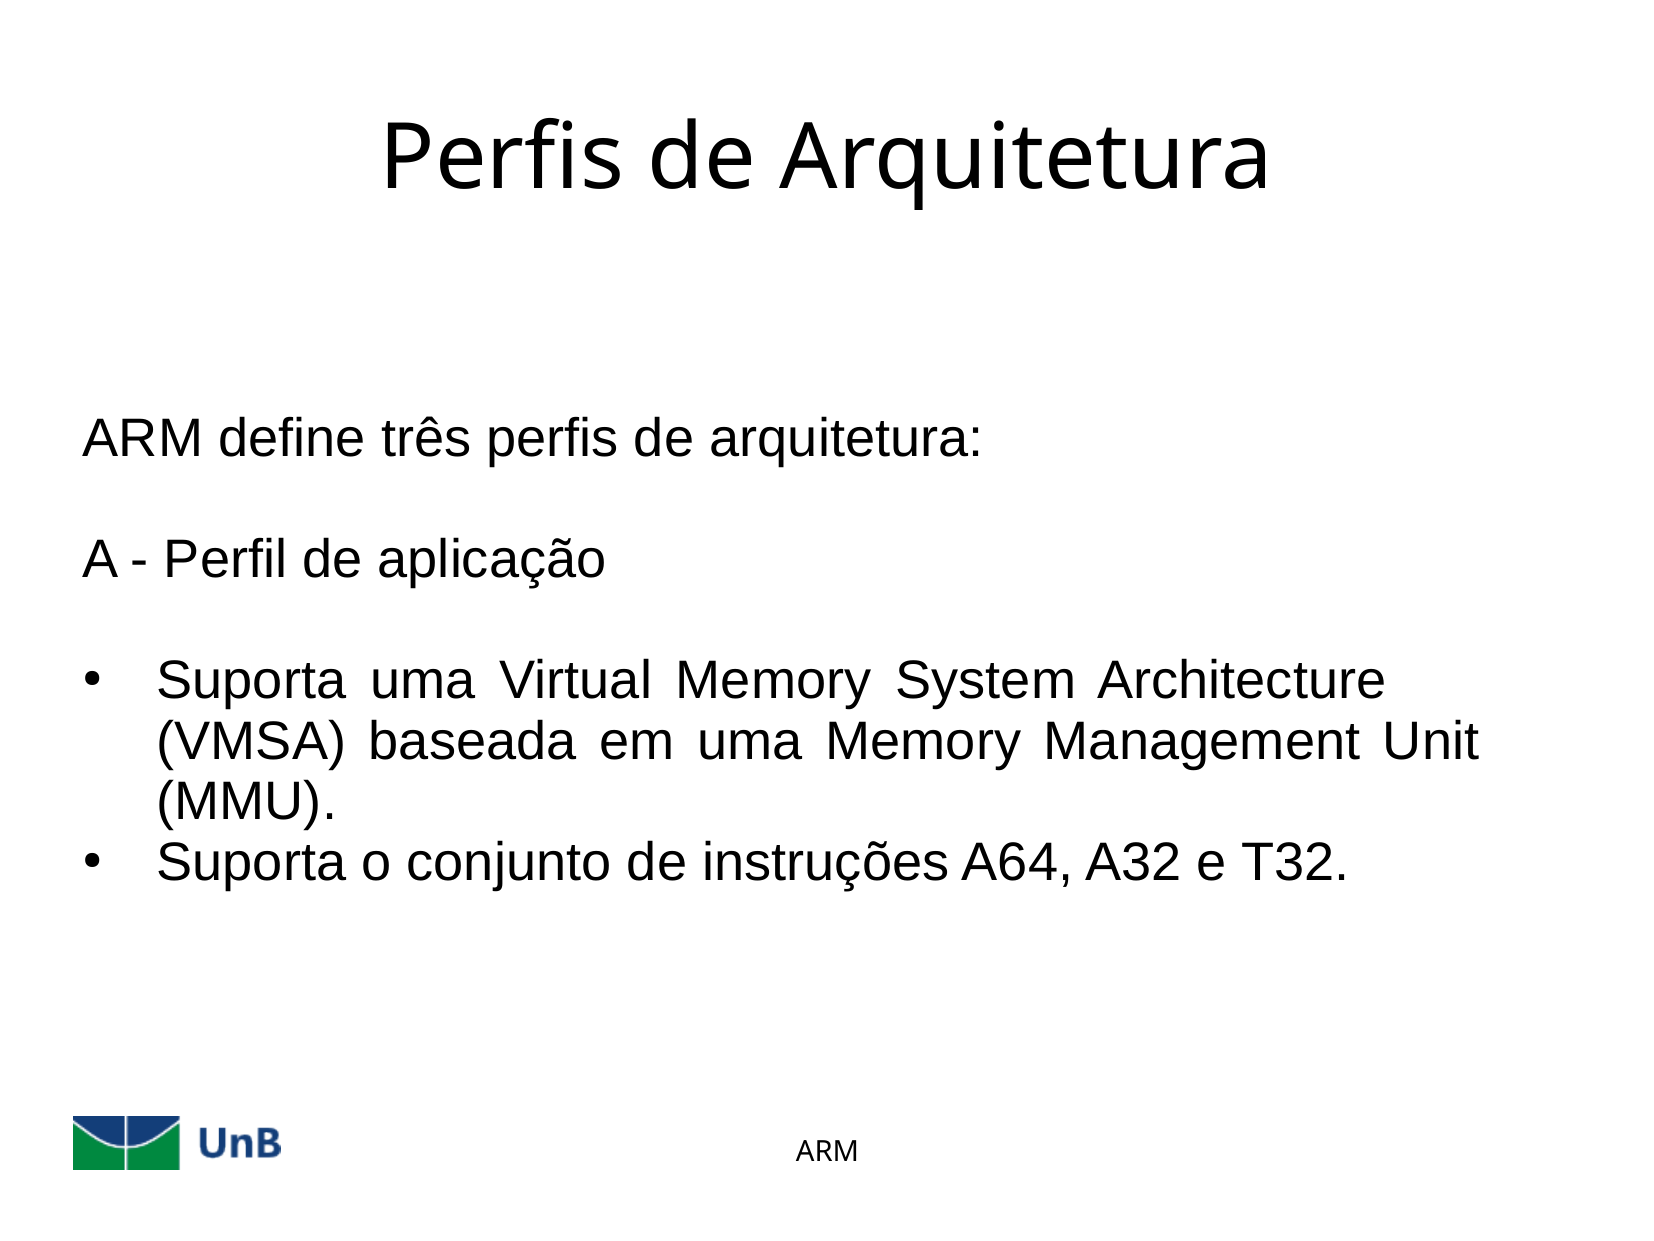

# Perfis de Arquitetura
ARM define três perfis de arquitetura:
A - Perfil de aplicação
	Suporta uma Virtual Memory System Architecture 			(VMSA) baseada em uma Memory Management Unit 		(MMU).
	Suporta o conjunto de instruções A64, A32 e T32.
ARM